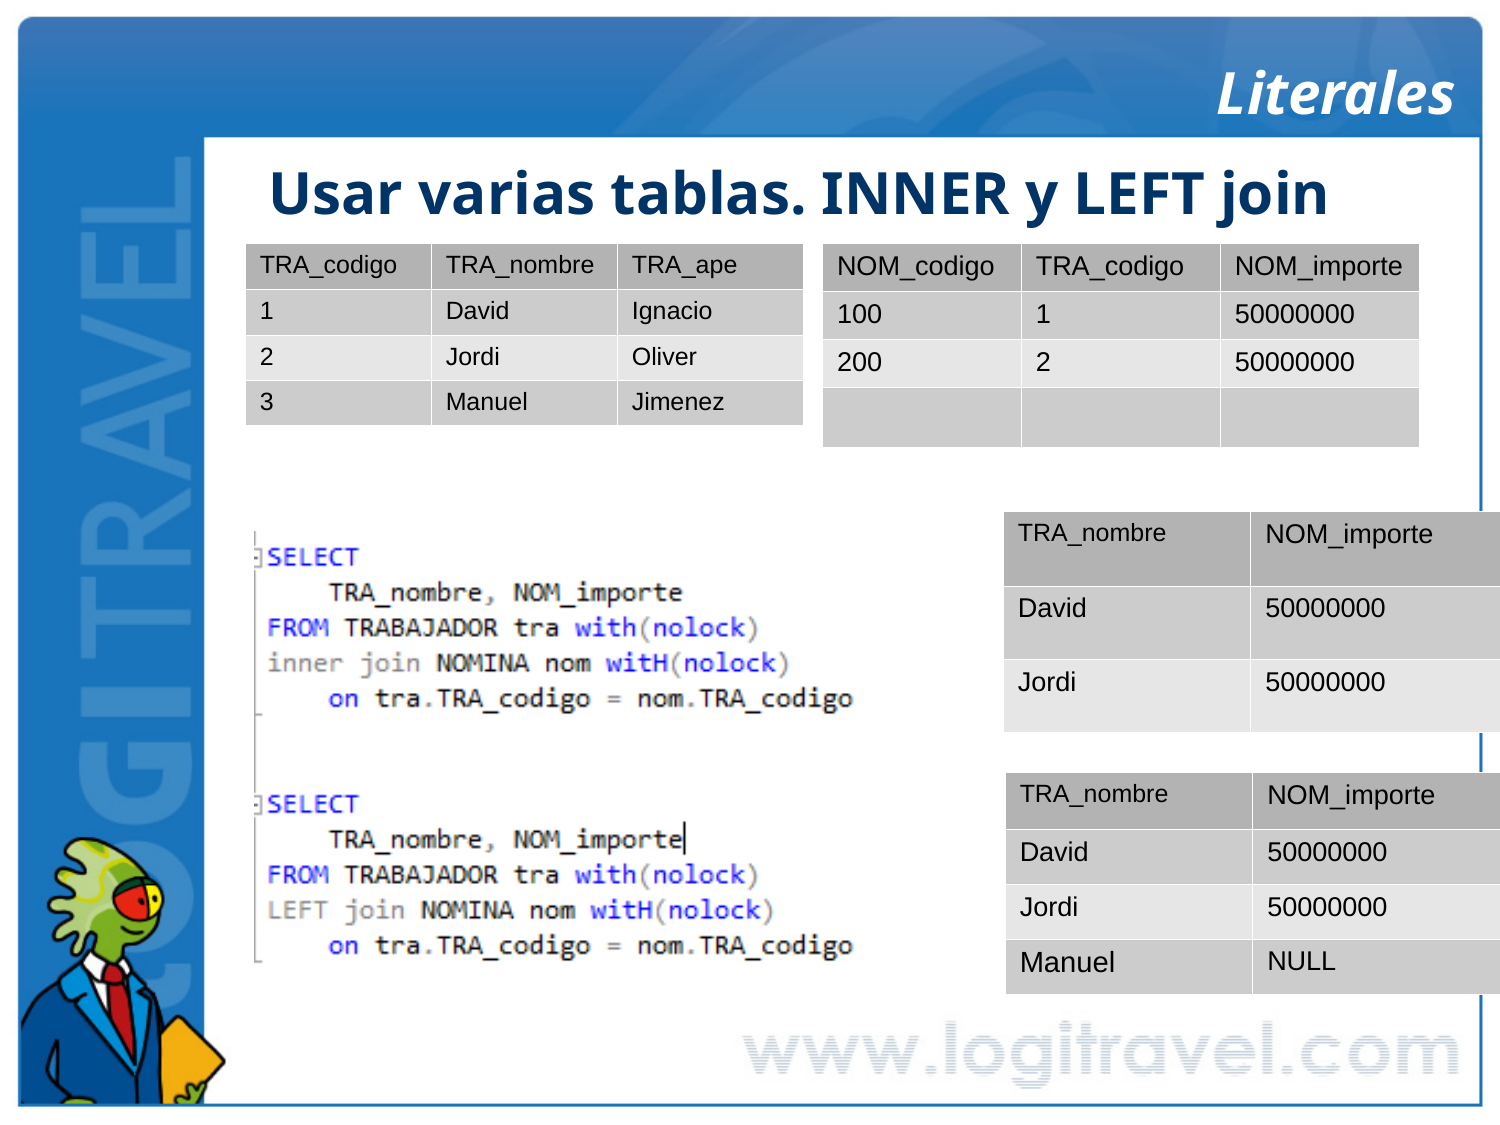

Literales
Usar varias tablas. INNER y LEFT join
| TRA\_codigo | TRA\_nombre | TRA\_ape |
| --- | --- | --- |
| 1 | David | Ignacio |
| 2 | Jordi | Oliver |
| 3 | Manuel | Jimenez |
| NOM\_codigo | TRA\_codigo | NOM\_importe |
| --- | --- | --- |
| 100 | 1 | 50000000 |
| 200 | 2 | 50000000 |
| | | |
| TRA\_nombre | NOM\_importe |
| --- | --- |
| David | 50000000 |
| Jordi | 50000000 |
| TRA\_nombre | NOM\_importe |
| --- | --- |
| David | 50000000 |
| Jordi | 50000000 |
| Manuel | NULL |